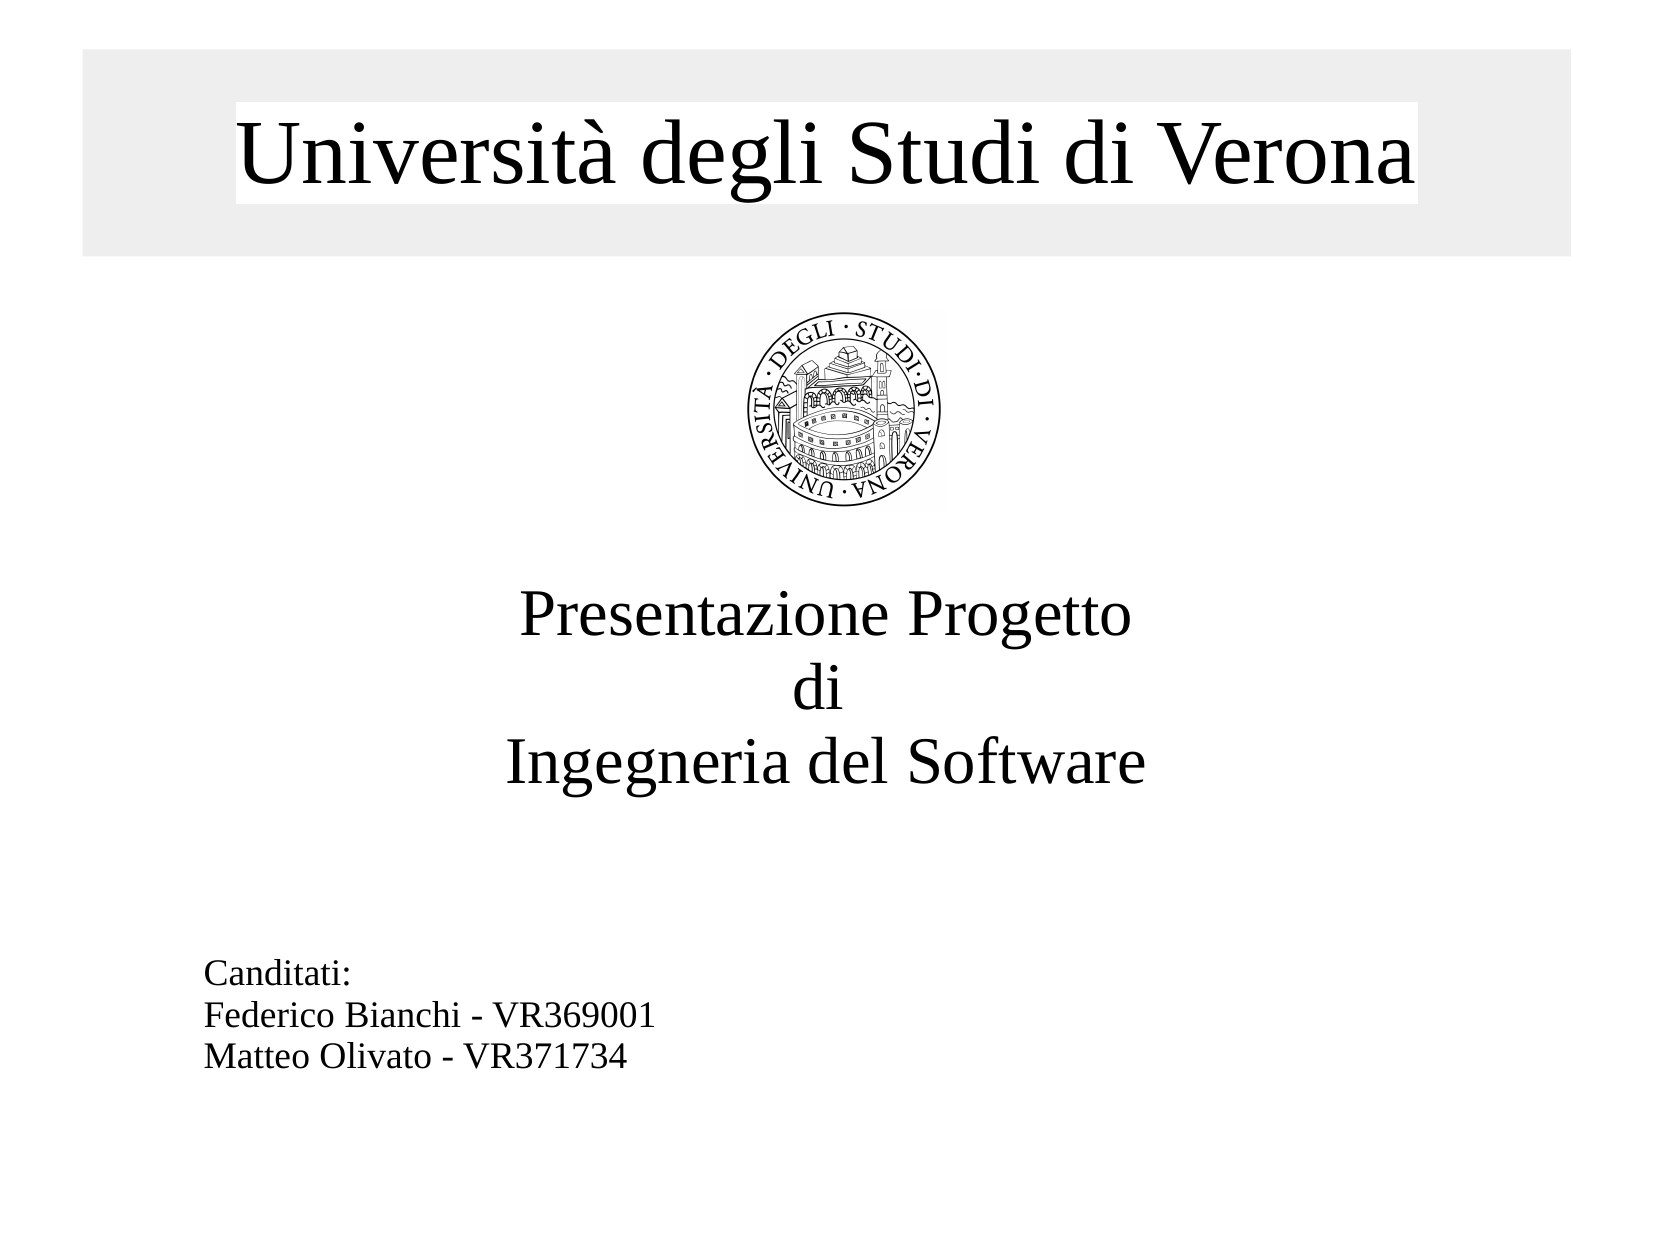

# Università degli Studi di Verona
Presentazione Progetto
di
Ingegneria del Software
Canditati:
Federico Bianchi - VR369001
Matteo Olivato - VR371734